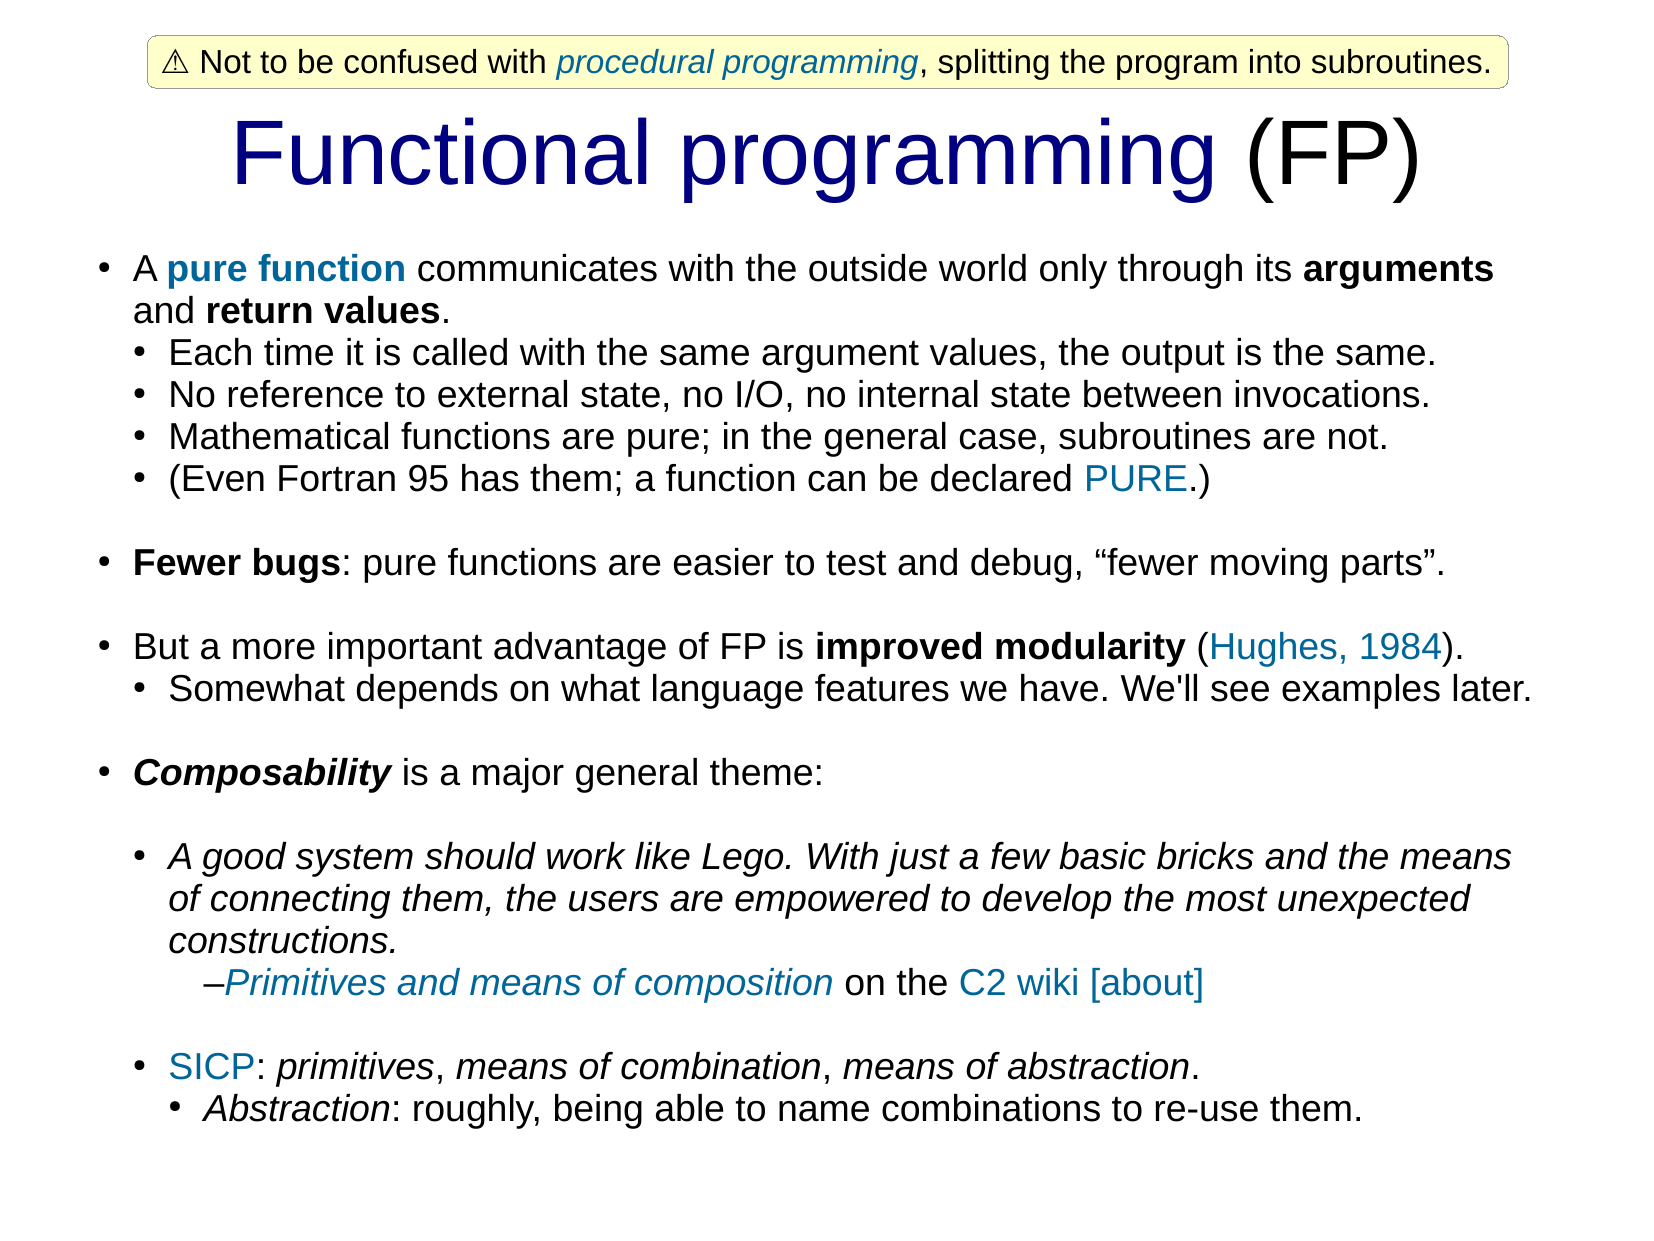

⚠ Not to be confused with procedural programming, splitting the program into subroutines.
# Functional programming (FP)
A pure function communicates with the outside world only through its arguments and return values.
Each time it is called with the same argument values, the output is the same.
No reference to external state, no I/O, no internal state between invocations.
Mathematical functions are pure; in the general case, subroutines are not.
(Even Fortran 95 has them; a function can be declared PURE.)
Fewer bugs: pure functions are easier to test and debug, “fewer moving parts”.
But a more important advantage of FP is improved modularity (Hughes, 1984).
Somewhat depends on what language features we have. We'll see examples later.
Composability is a major general theme:
A good system should work like Lego. With just a few basic bricks and the means of connecting them, the users are empowered to develop the most unexpected constructions.
–Primitives and means of composition on the C2 wiki [about]
SICP: primitives, means of combination, means of abstraction.
Abstraction: roughly, being able to name combinations to re-use them.